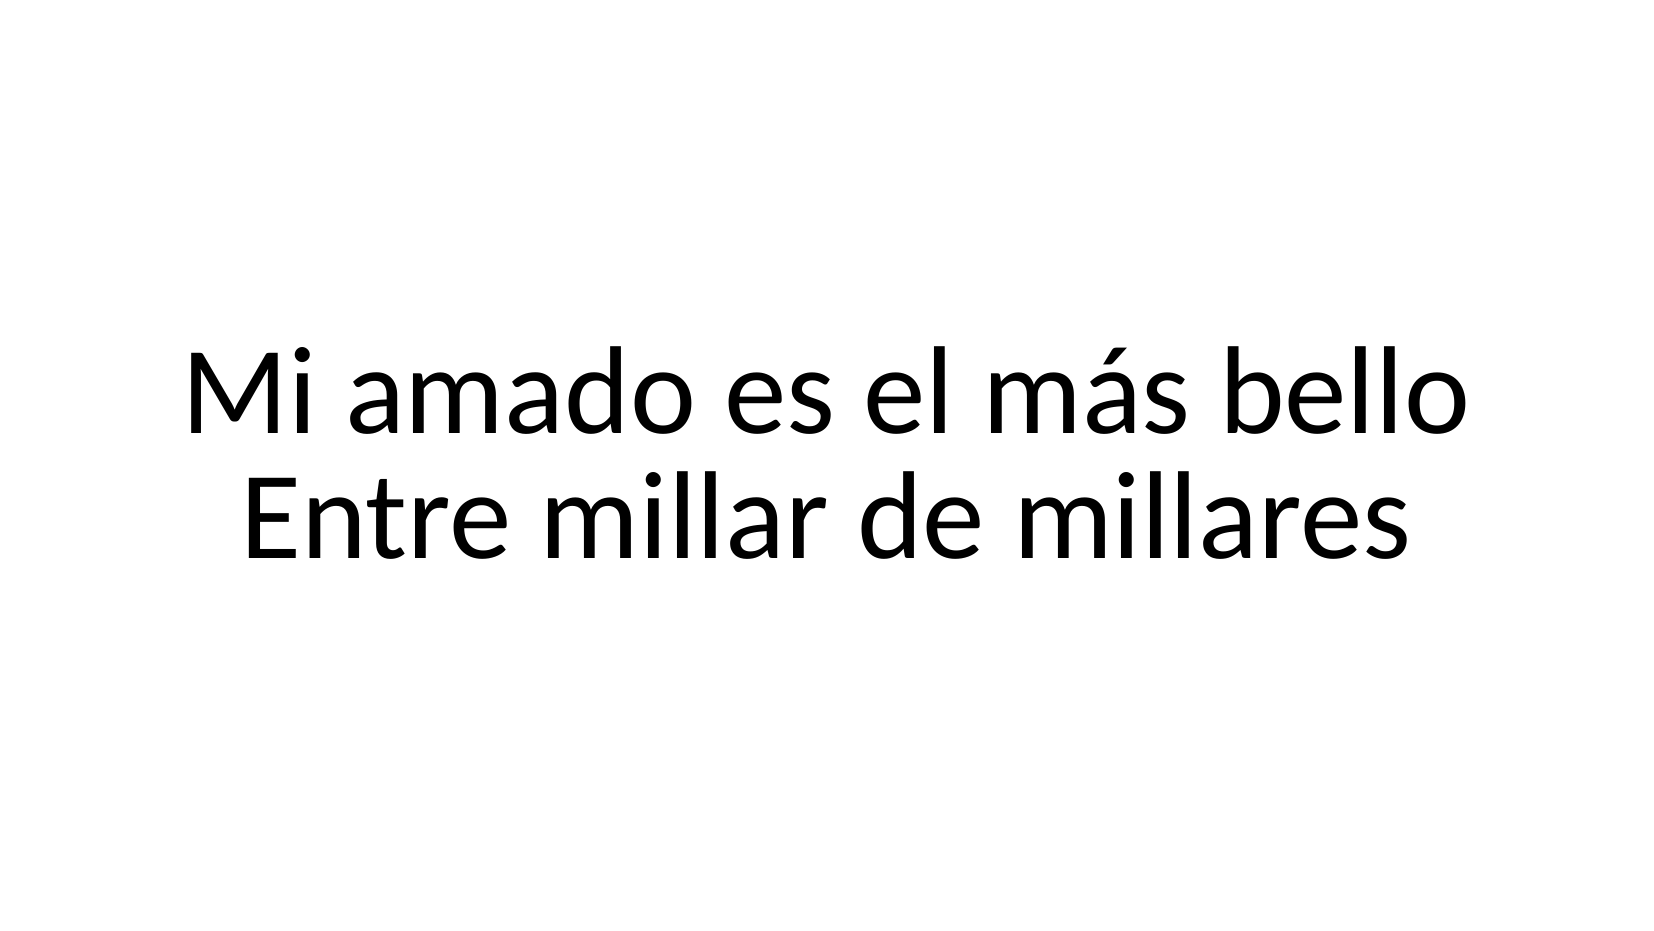

# Mi amado es el más bello Entre millar de millares